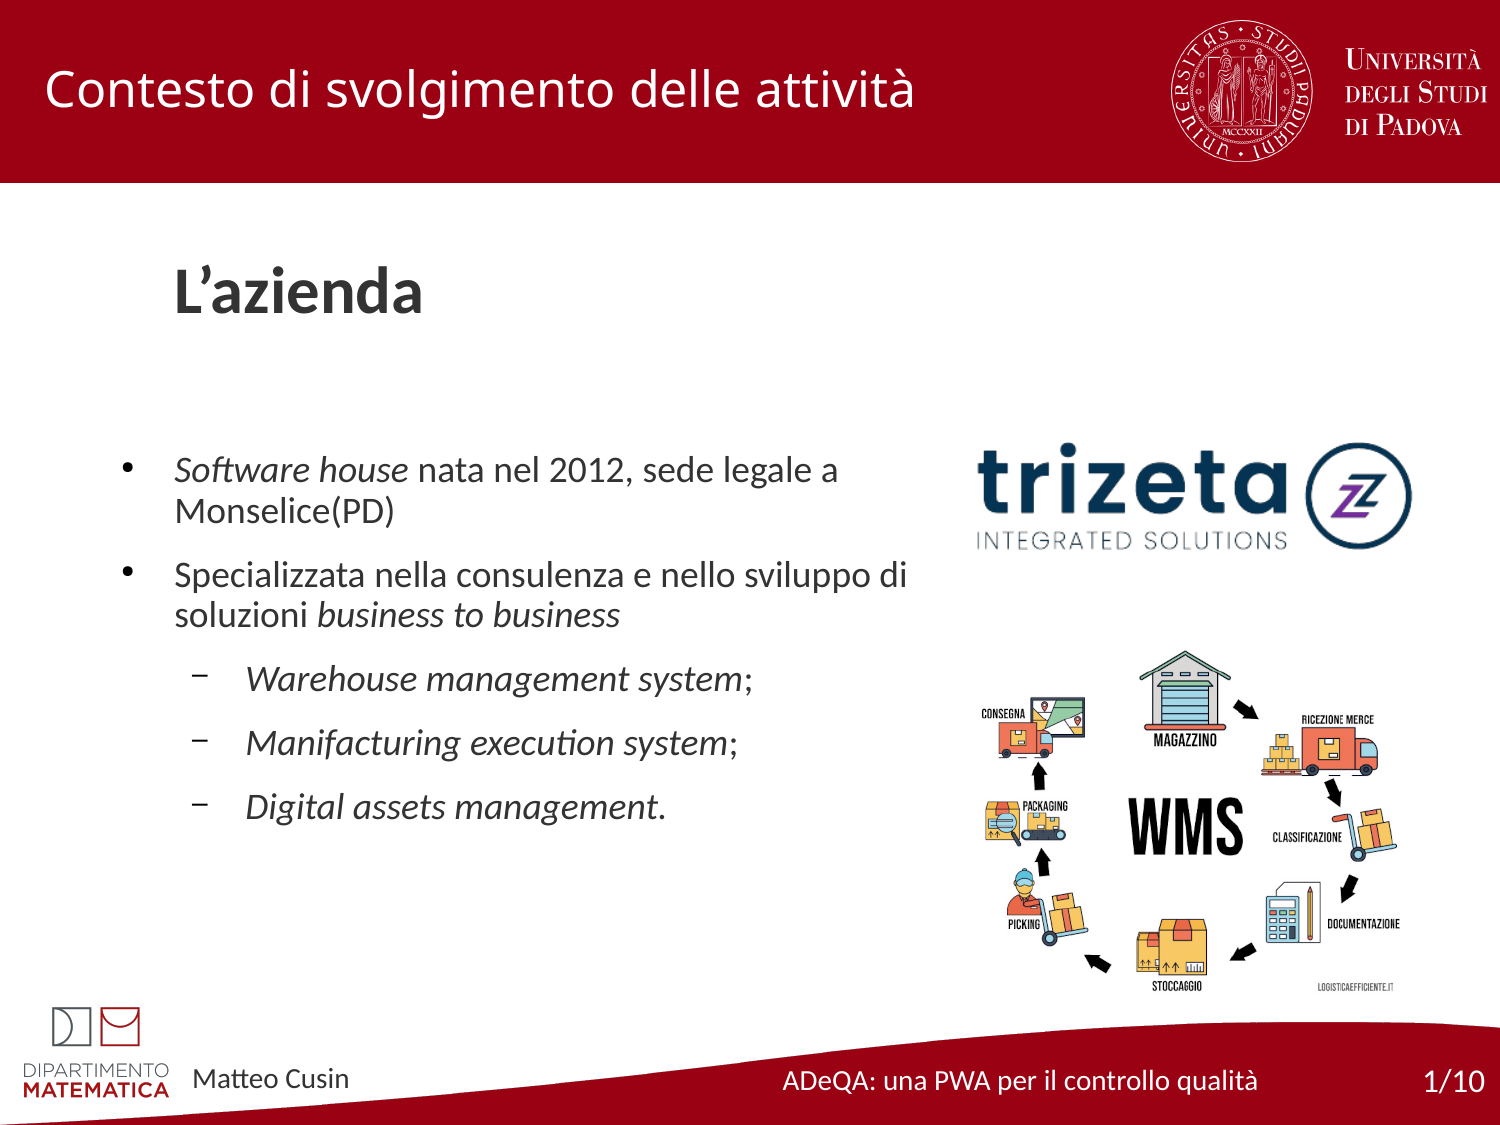

# Contesto di svolgimento delle attività
L’azienda
Software house nata nel 2012, sede legale a Monselice(PD)
Specializzata nella consulenza e nello sviluppo di soluzioni business to business
Warehouse management system;
Manifacturing execution system;
Digital assets management.
Matteo Cusin
ADeQA: una PWA per il controllo qualità
1/10